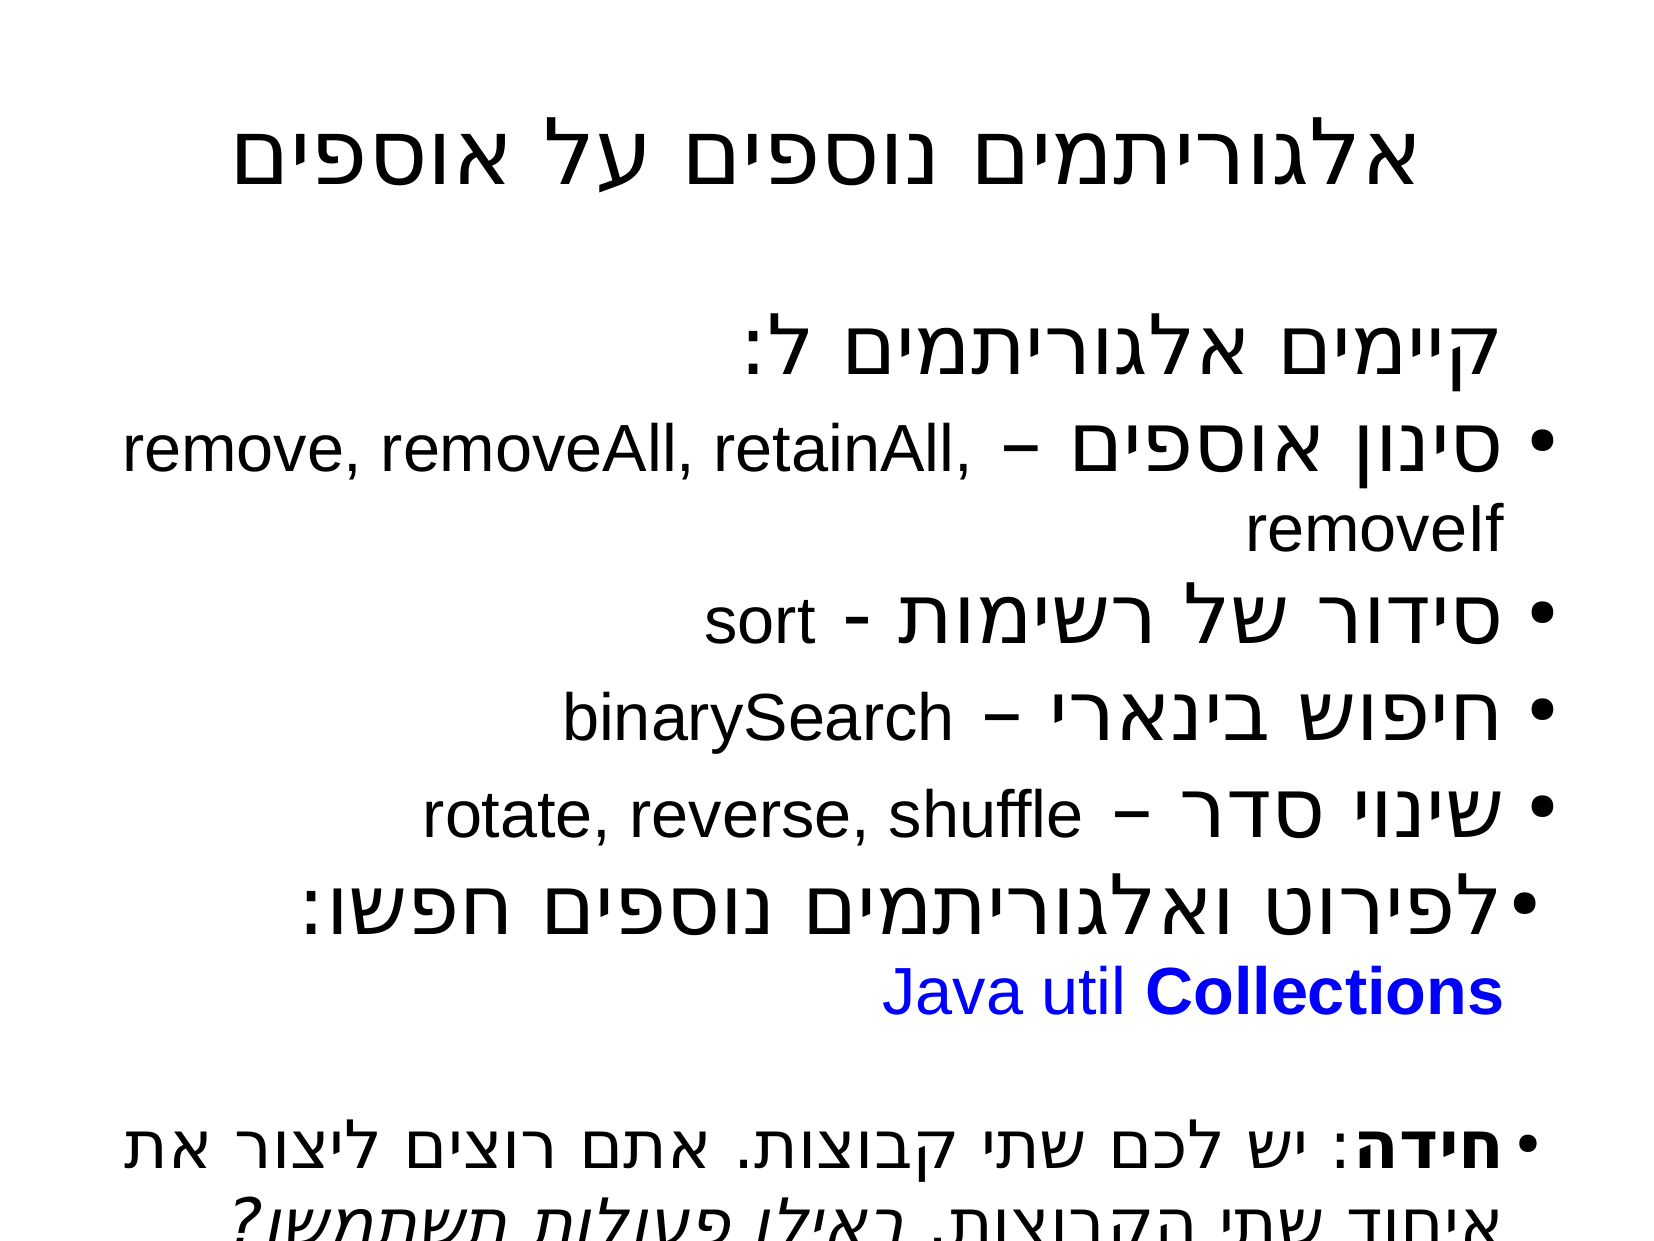

# אלגוריתמים נוספים על אוספים
קיימים אלגוריתמים ל:
סינון אוספים – remove, removeAll, retainAll, removeIf
סידור של רשימות - sort
חיפוש בינארי – binarySearch
שינוי סדר – rotate, reverse, shuffle
לפירוט ואלגוריתמים נוספים חפשו:
Java util Collections
חידה: יש לכם שתי קבוצות. אתם רוצים ליצור את איחוד שתי הקבוצות. באילו פעולות תשתמשו?